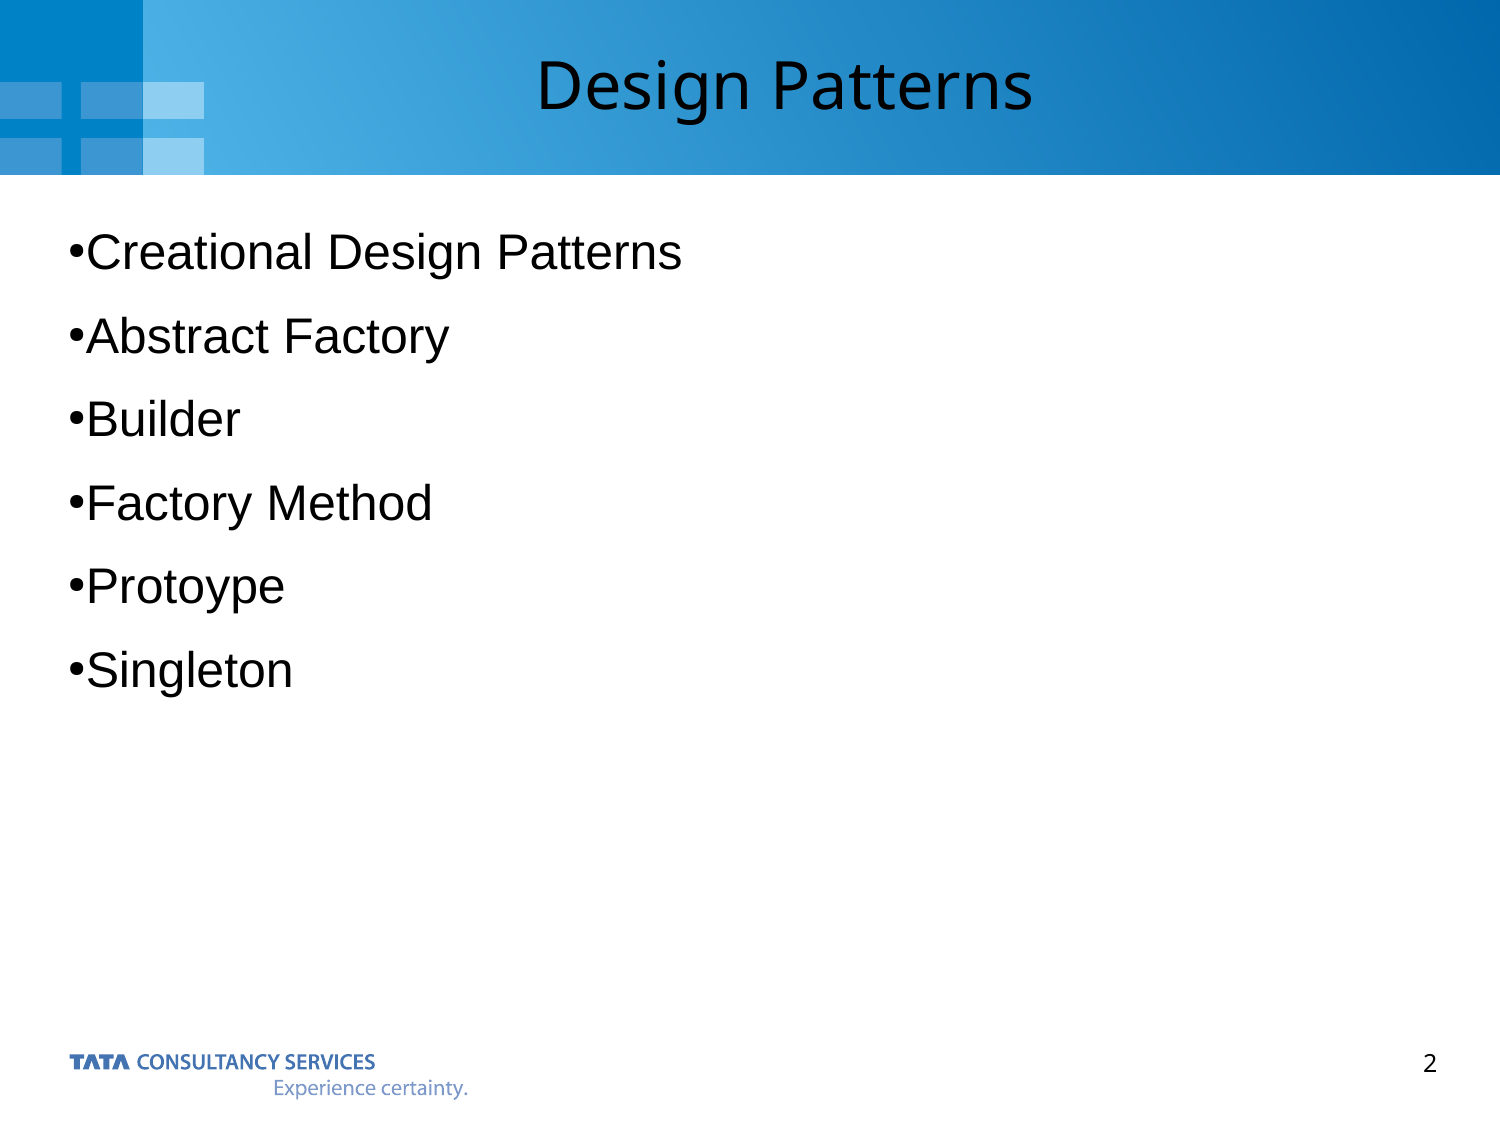

Design Patterns
Creational Design Patterns
Abstract Factory
Builder
Factory Method
Protoype
Singleton